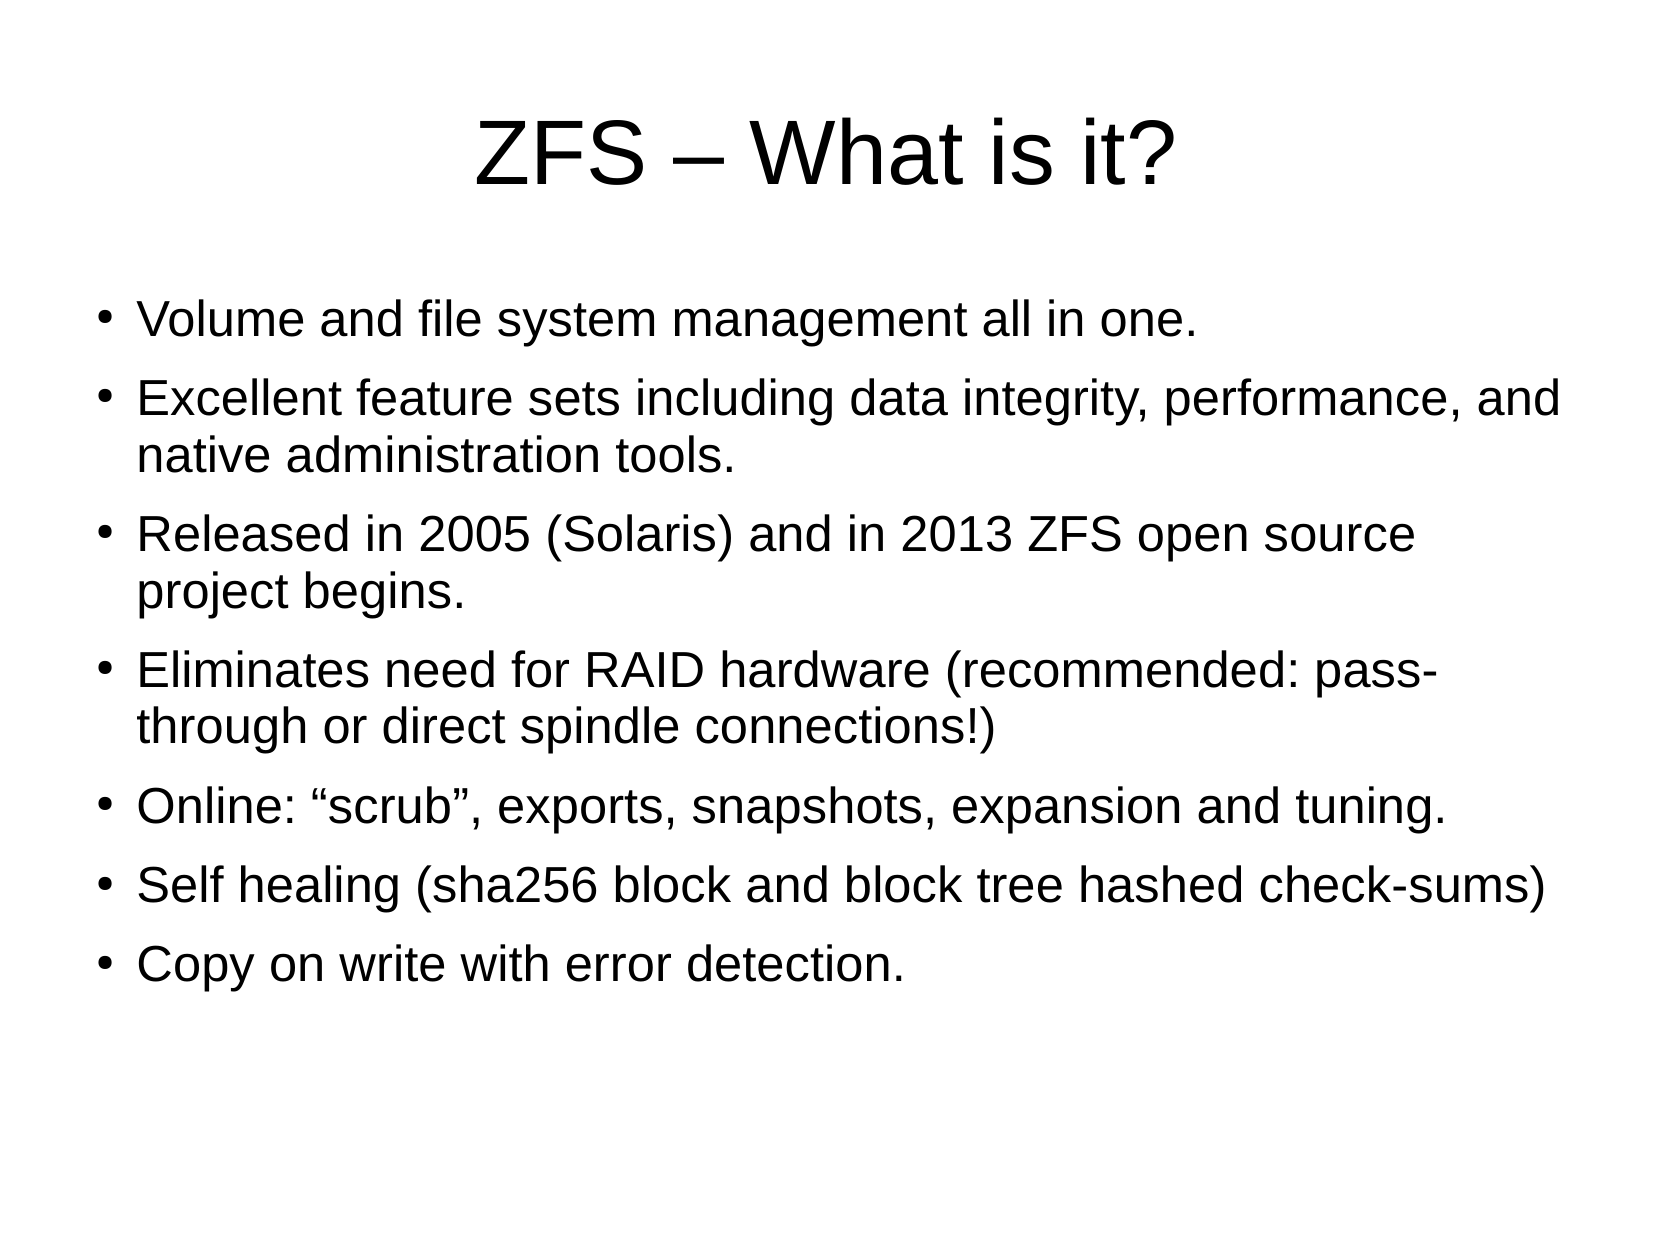

# ZFS – What is it?
Volume and file system management all in one.
Excellent feature sets including data integrity, performance, and native administration tools.
Released in 2005 (Solaris) and in 2013 ZFS open source project begins.
Eliminates need for RAID hardware (recommended: pass-through or direct spindle connections!)
Online: “scrub”, exports, snapshots, expansion and tuning.
Self healing (sha256 block and block tree hashed check-sums)
Copy on write with error detection.